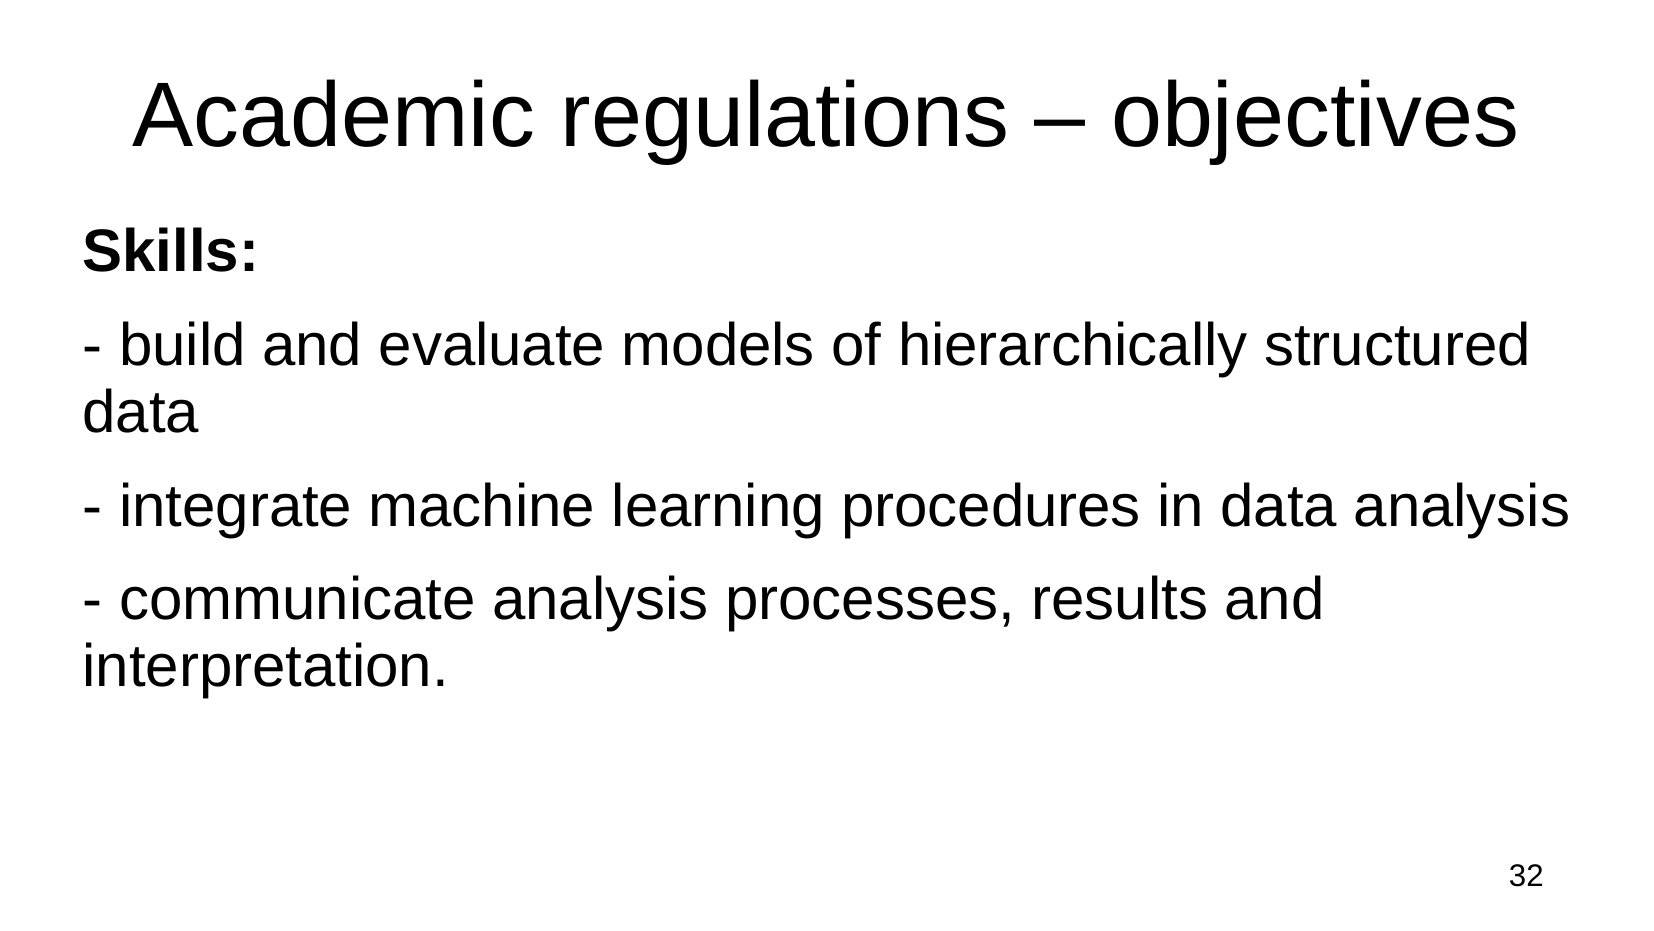

# Academic regulations – objectives
Skills:
- build and evaluate models of hierarchically structured data
- integrate machine learning procedures in data analysis
- communicate analysis processes, results and interpretation.